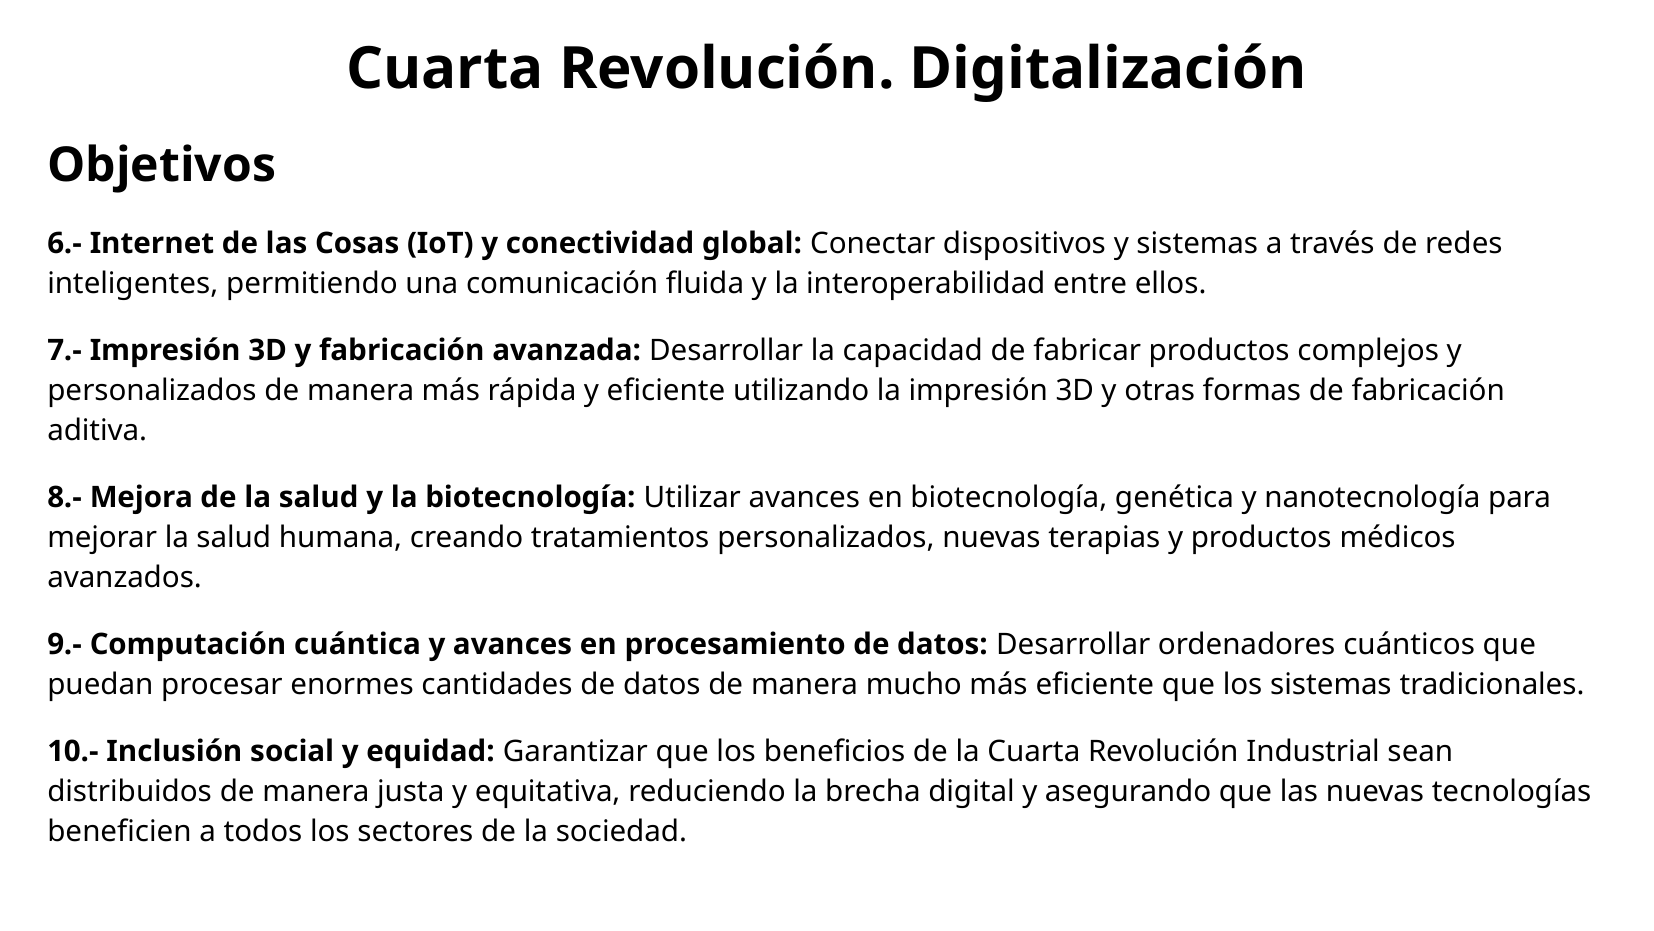

# Cuarta Revolución. Digitalización
Objetivos
6.- Internet de las Cosas (IoT) y conectividad global: Conectar dispositivos y sistemas a través de redes inteligentes, permitiendo una comunicación fluida y la interoperabilidad entre ellos.
7.- Impresión 3D y fabricación avanzada: Desarrollar la capacidad de fabricar productos complejos y personalizados de manera más rápida y eficiente utilizando la impresión 3D y otras formas de fabricación aditiva.
8.- Mejora de la salud y la biotecnología: Utilizar avances en biotecnología, genética y nanotecnología para mejorar la salud humana, creando tratamientos personalizados, nuevas terapias y productos médicos avanzados.
9.- Computación cuántica y avances en procesamiento de datos: Desarrollar ordenadores cuánticos que puedan procesar enormes cantidades de datos de manera mucho más eficiente que los sistemas tradicionales.
10.- Inclusión social y equidad: Garantizar que los beneficios de la Cuarta Revolución Industrial sean distribuidos de manera justa y equitativa, reduciendo la brecha digital y asegurando que las nuevas tecnologías beneficien a todos los sectores de la sociedad.